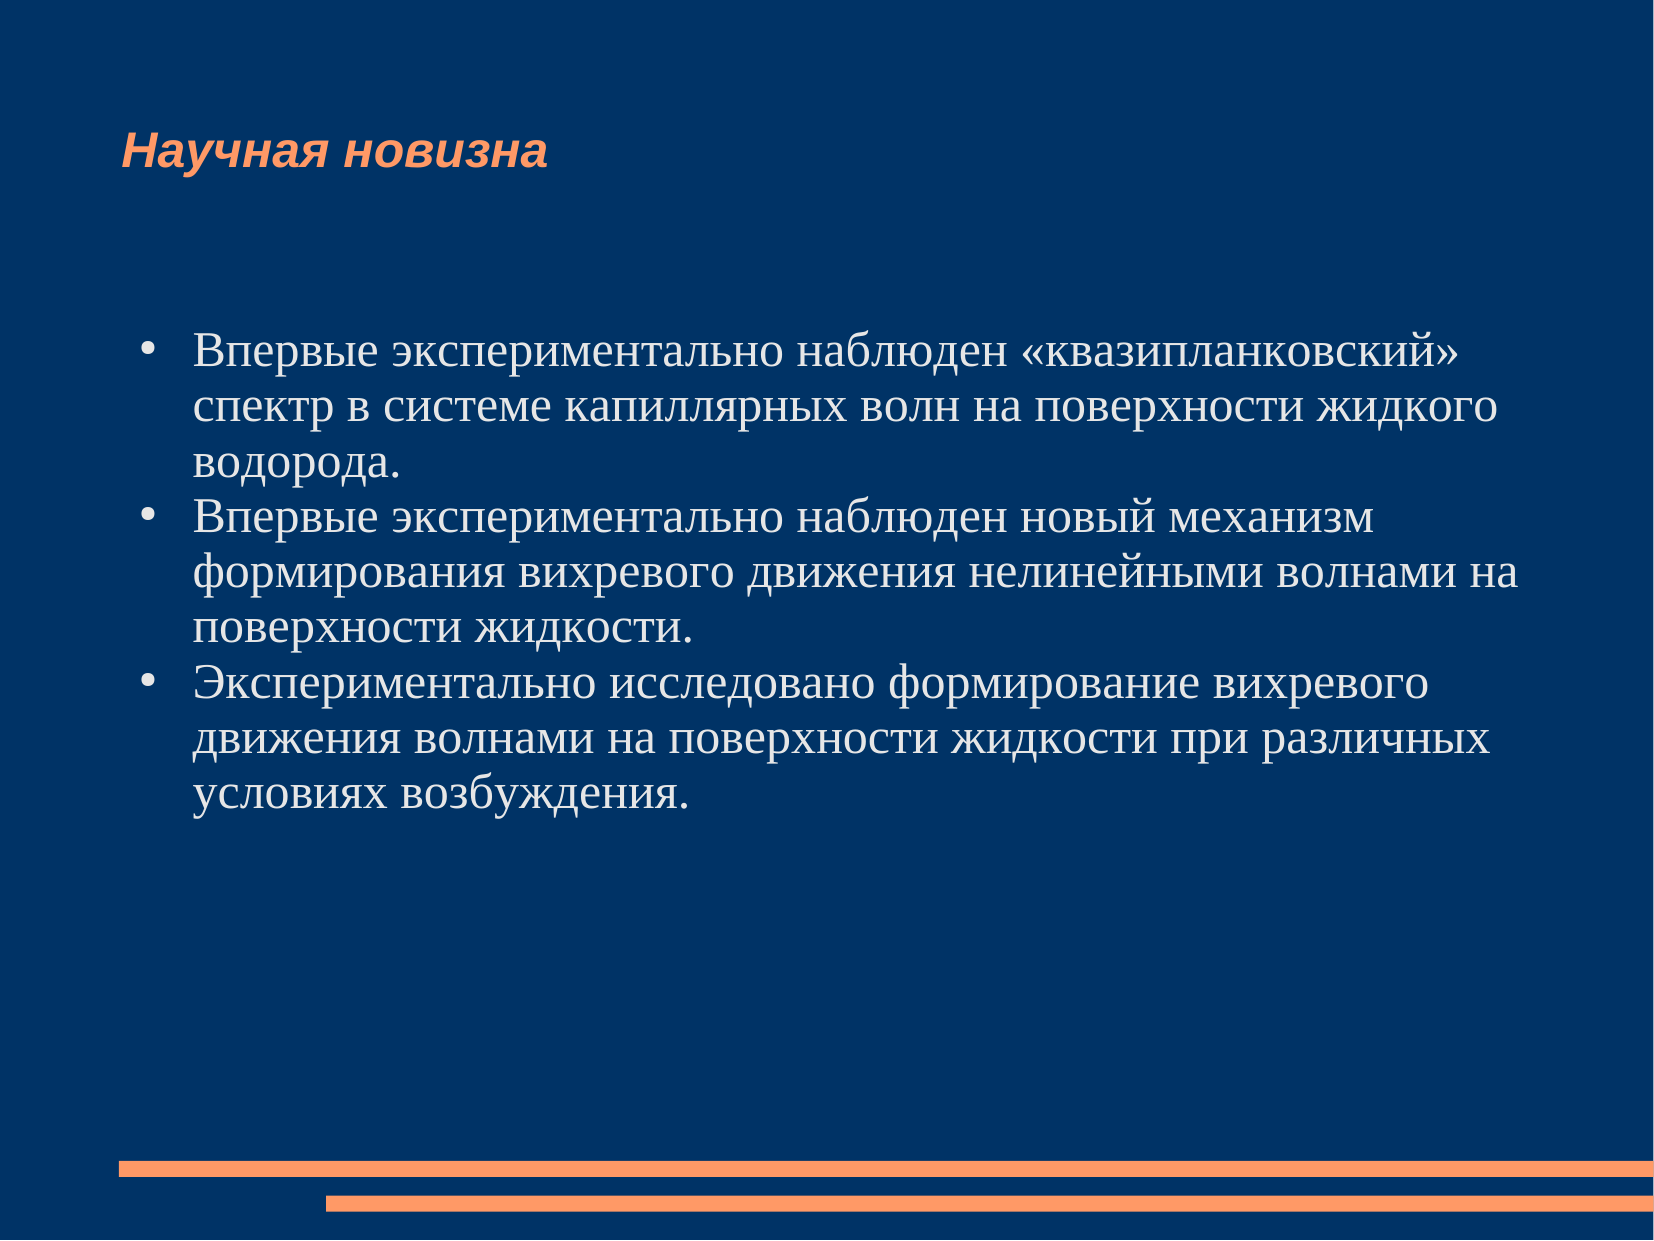

# Научная новизна
Впервые экспериментально наблюден «квазипланковский» спектр в системе капиллярных волн на поверхности жидкого водорода.
Впервые экспериментально наблюден новый механизм формирования вихревого движения нелинейными волнами на поверхности жидкости.
Экспериментально исследовано формирование вихревого движения волнами на поверхности жидкости при различных условиях возбуждения.